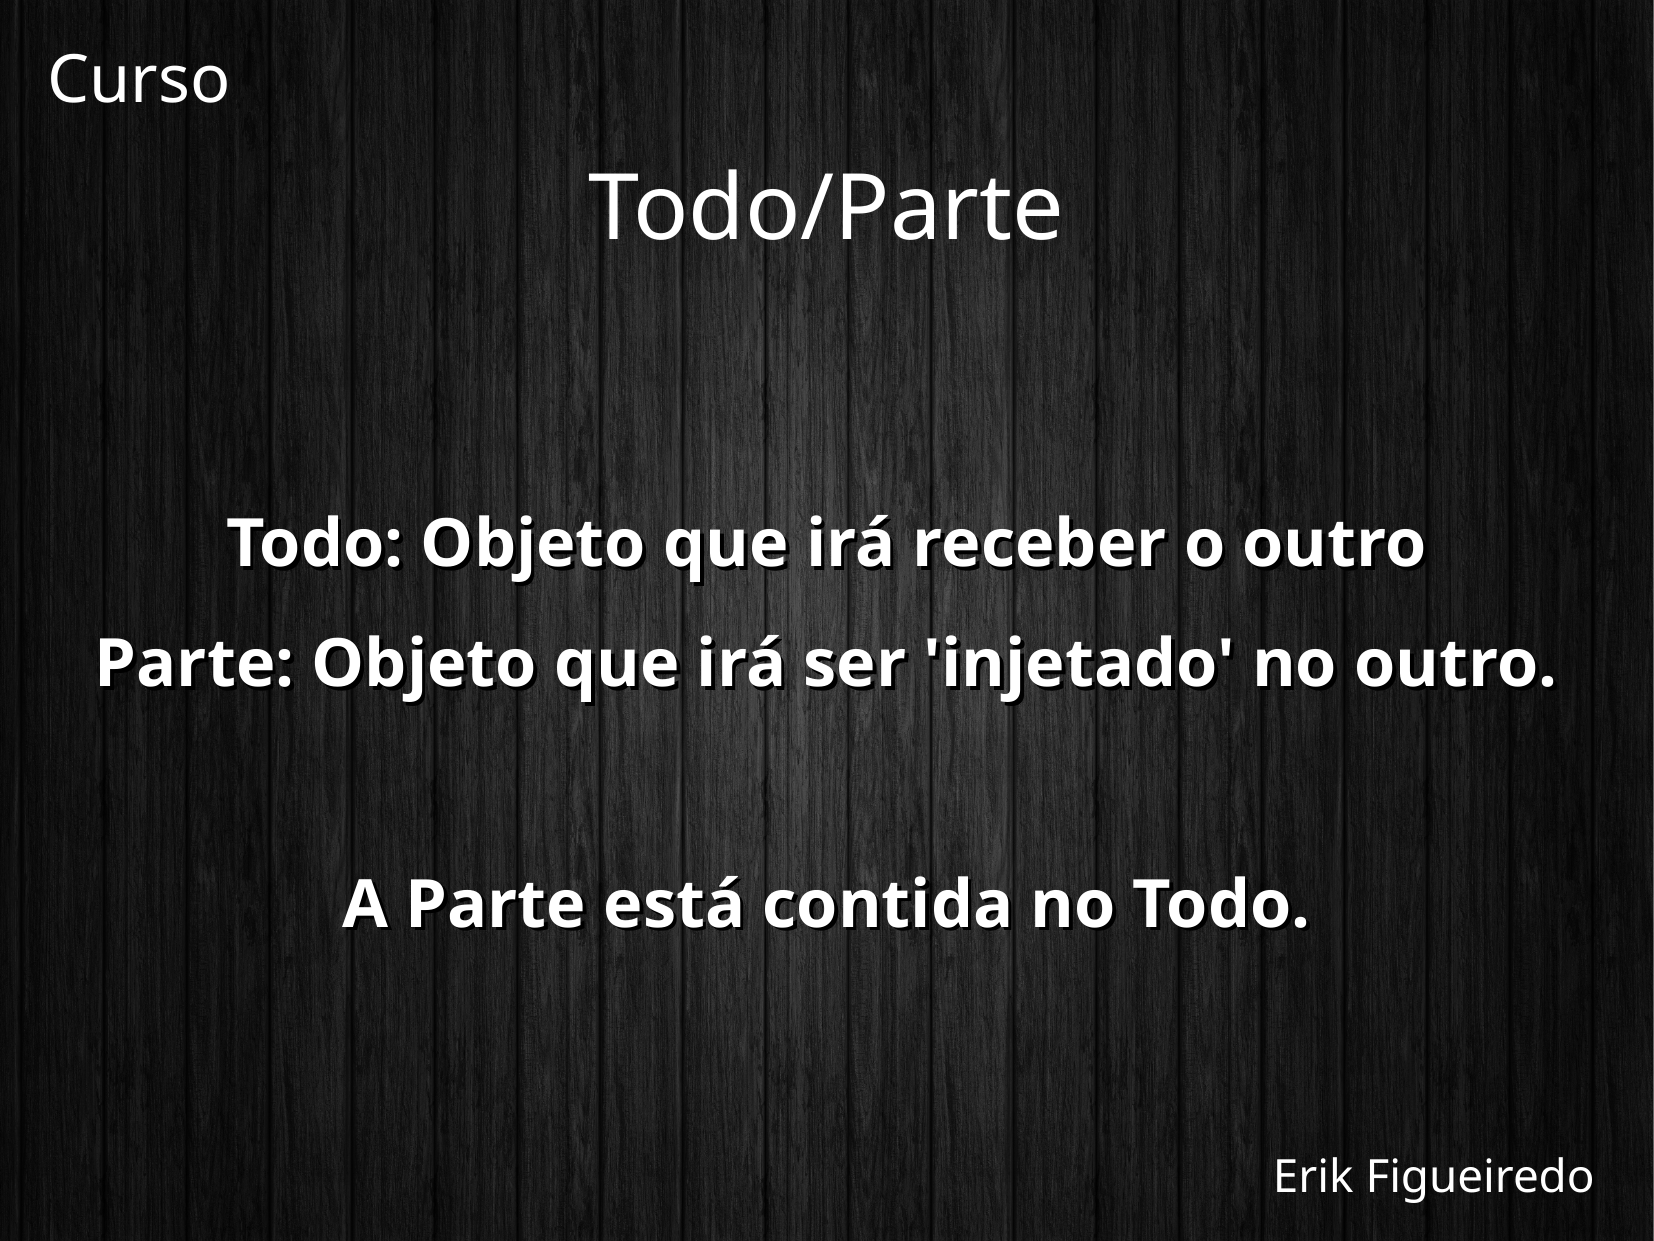

Curso
# Todo/Parte
Todo: Objeto que irá receber o outro
Parte: Objeto que irá ser 'injetado' no outro.
A Parte está contida no Todo.
Erik Figueiredo